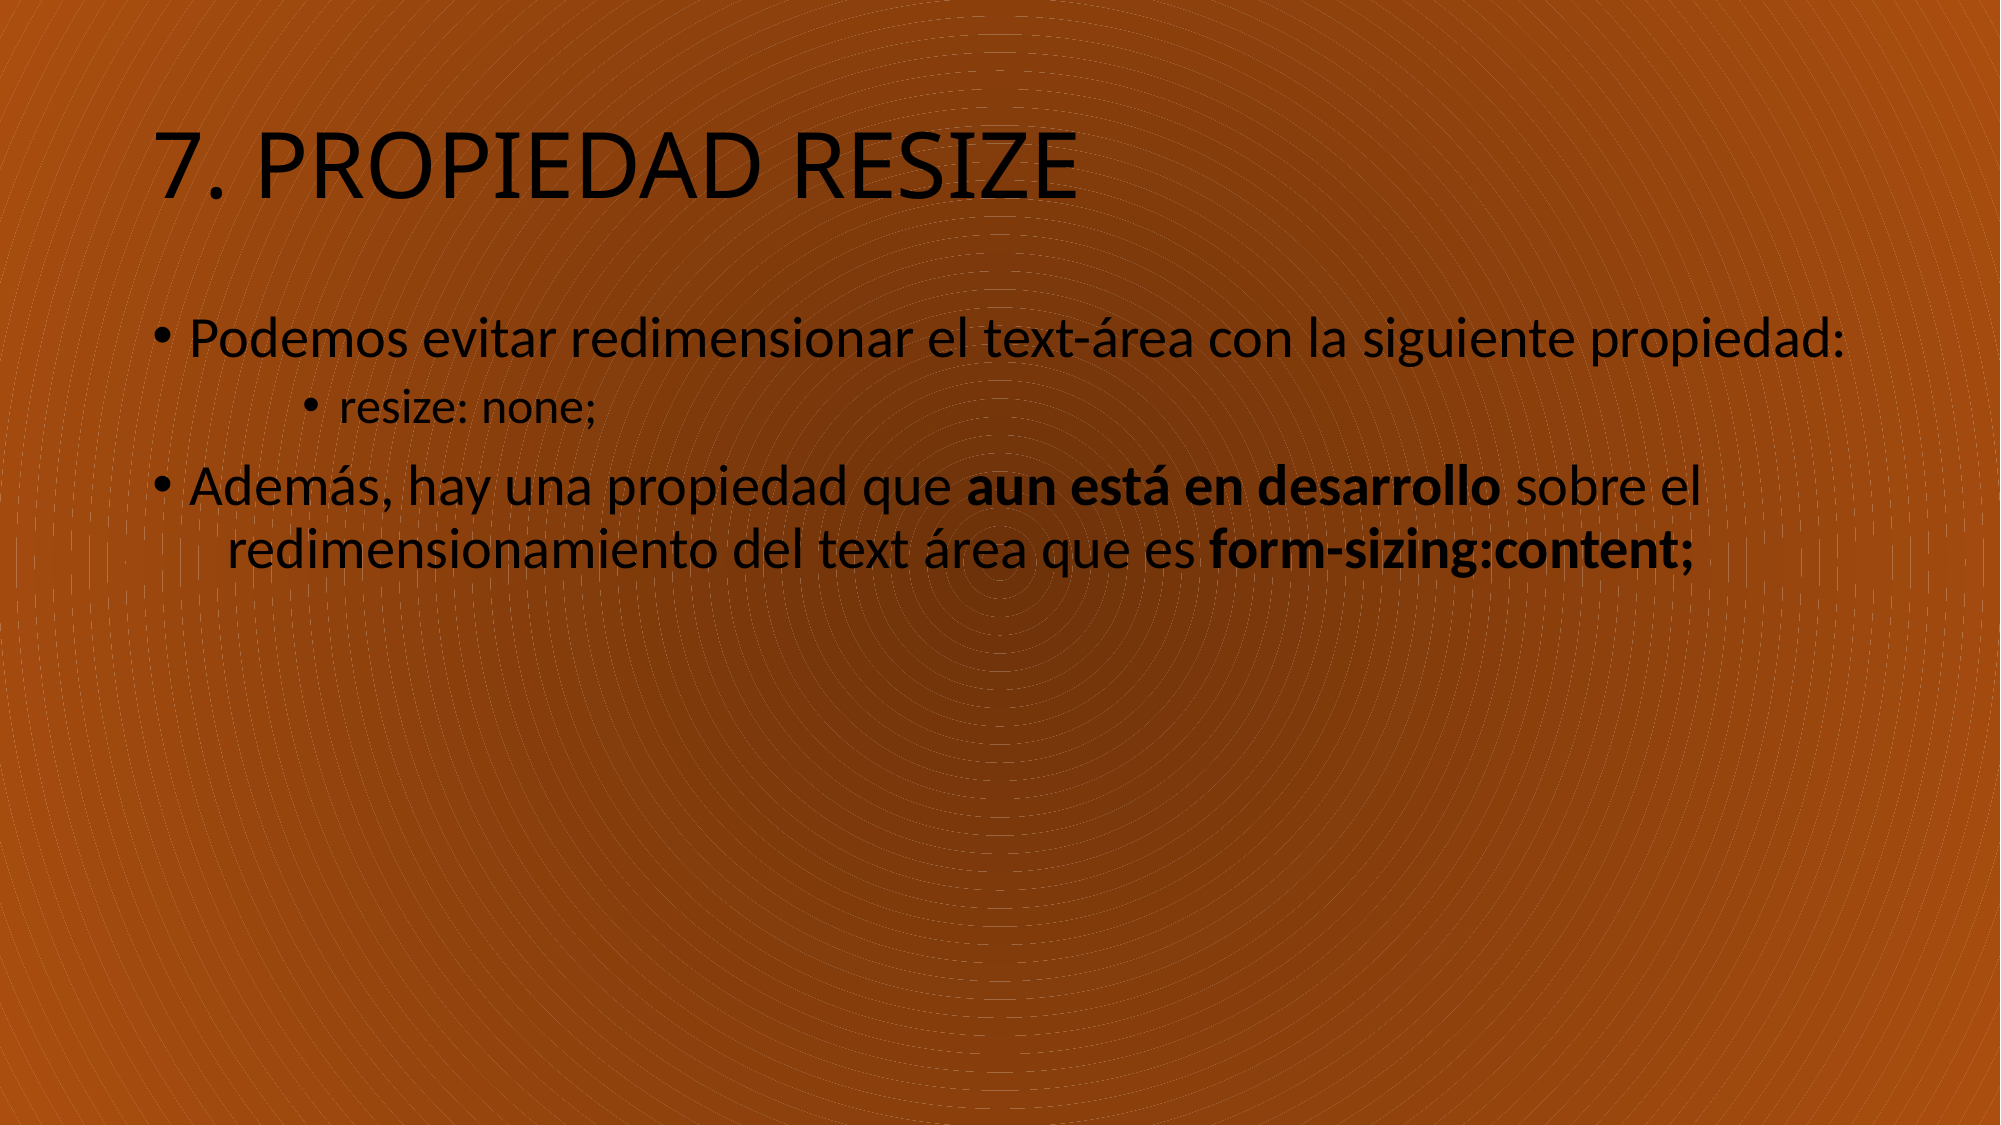

# 7. PROPIEDAD RESIZE
Podemos evitar redimensionar el text-área con la siguiente propiedad:
resize: none;
Además, hay una propiedad que aun está en desarrollo sobre el redimensionamiento del text área que es form-sizing:content;